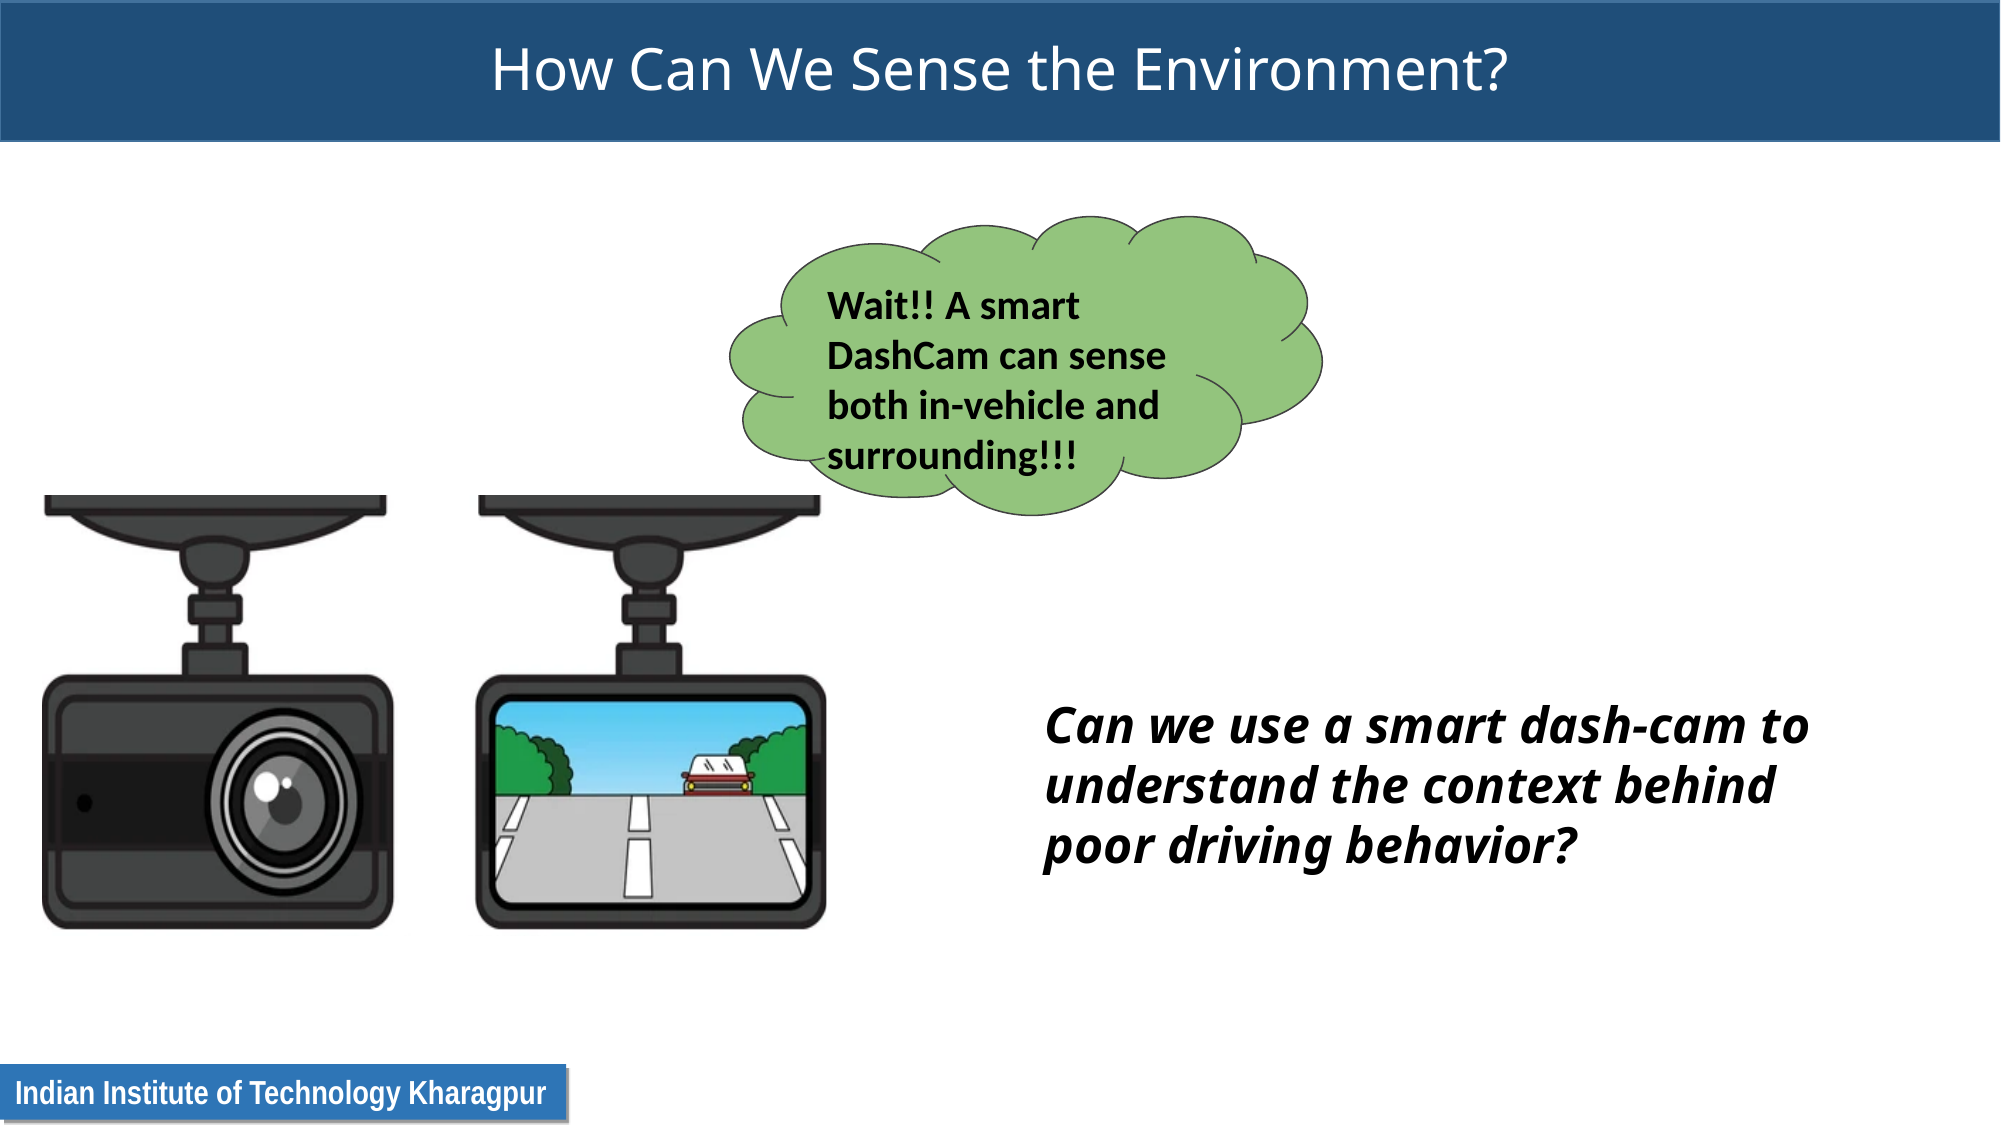

# How Can We Sense the Environment?
Wait!! A smart DashCam can sense both in-vehicle and surrounding!!!
Can we use a smart dash-cam to understand the context behind poor driving behavior?